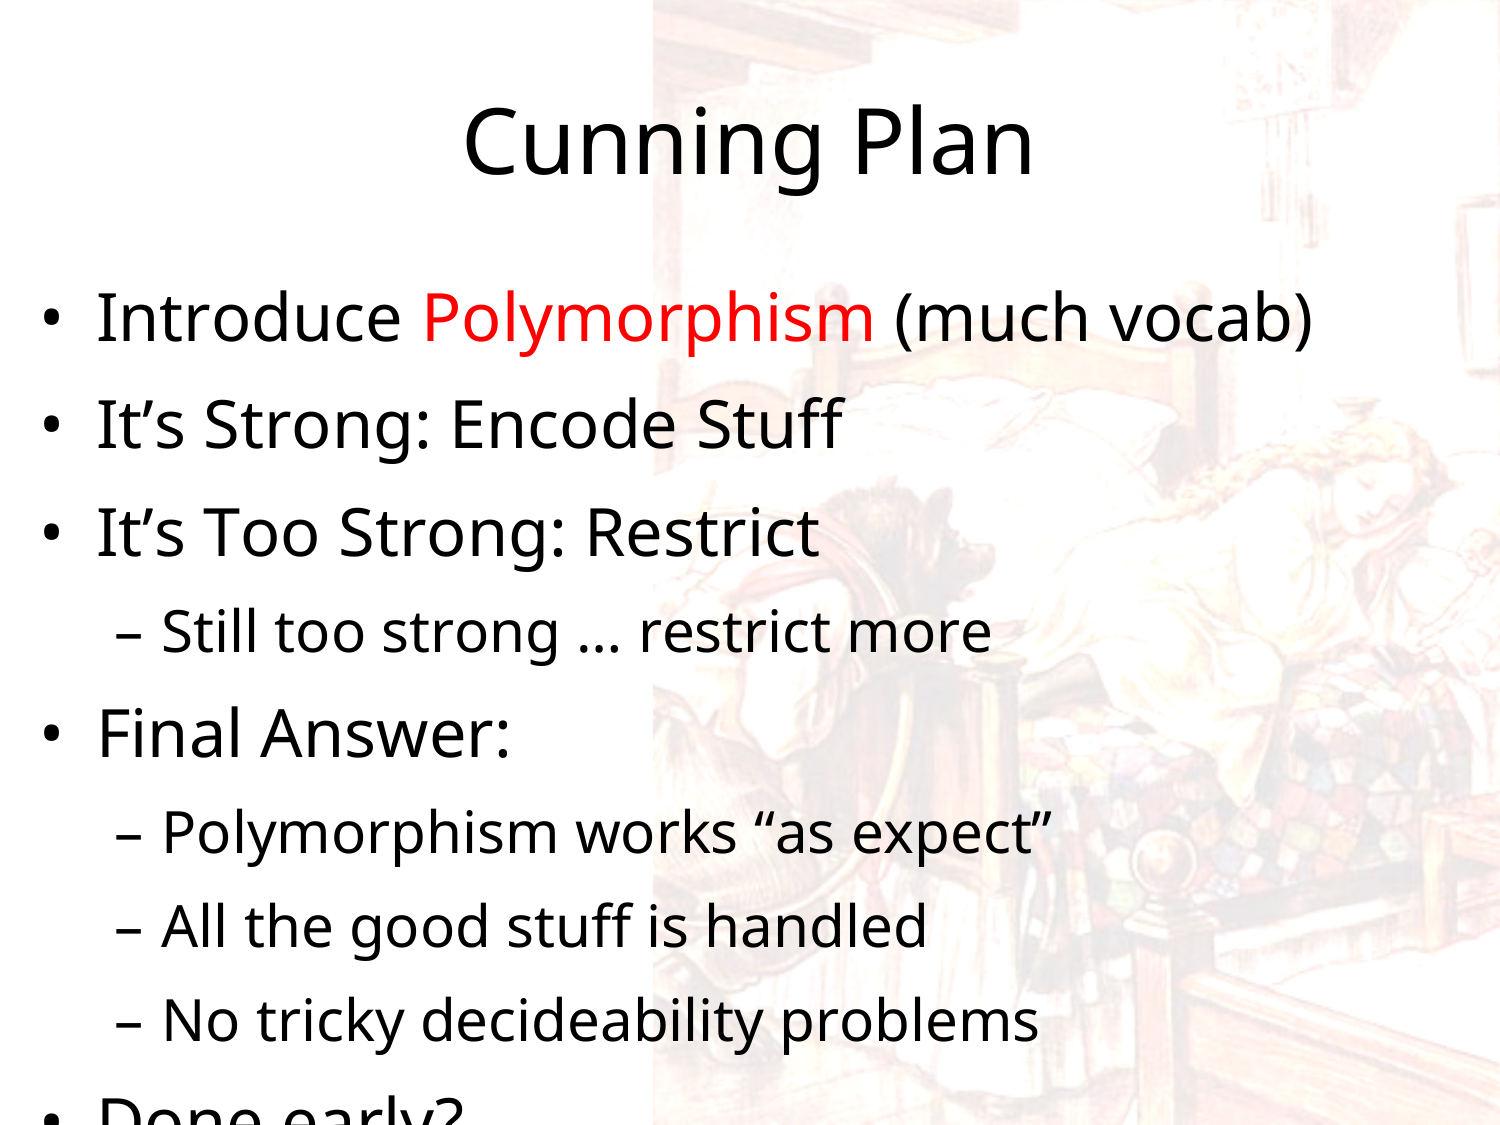

# Cunning Plan
Introduce Polymorphism (much vocab)
It’s Strong: Encode Stuff
It’s Too Strong: Restrict
Still too strong … restrict more
Final Answer:
Polymorphism works “as expect”
All the good stuff is handled
No tricky decideability problems
Done early?
9